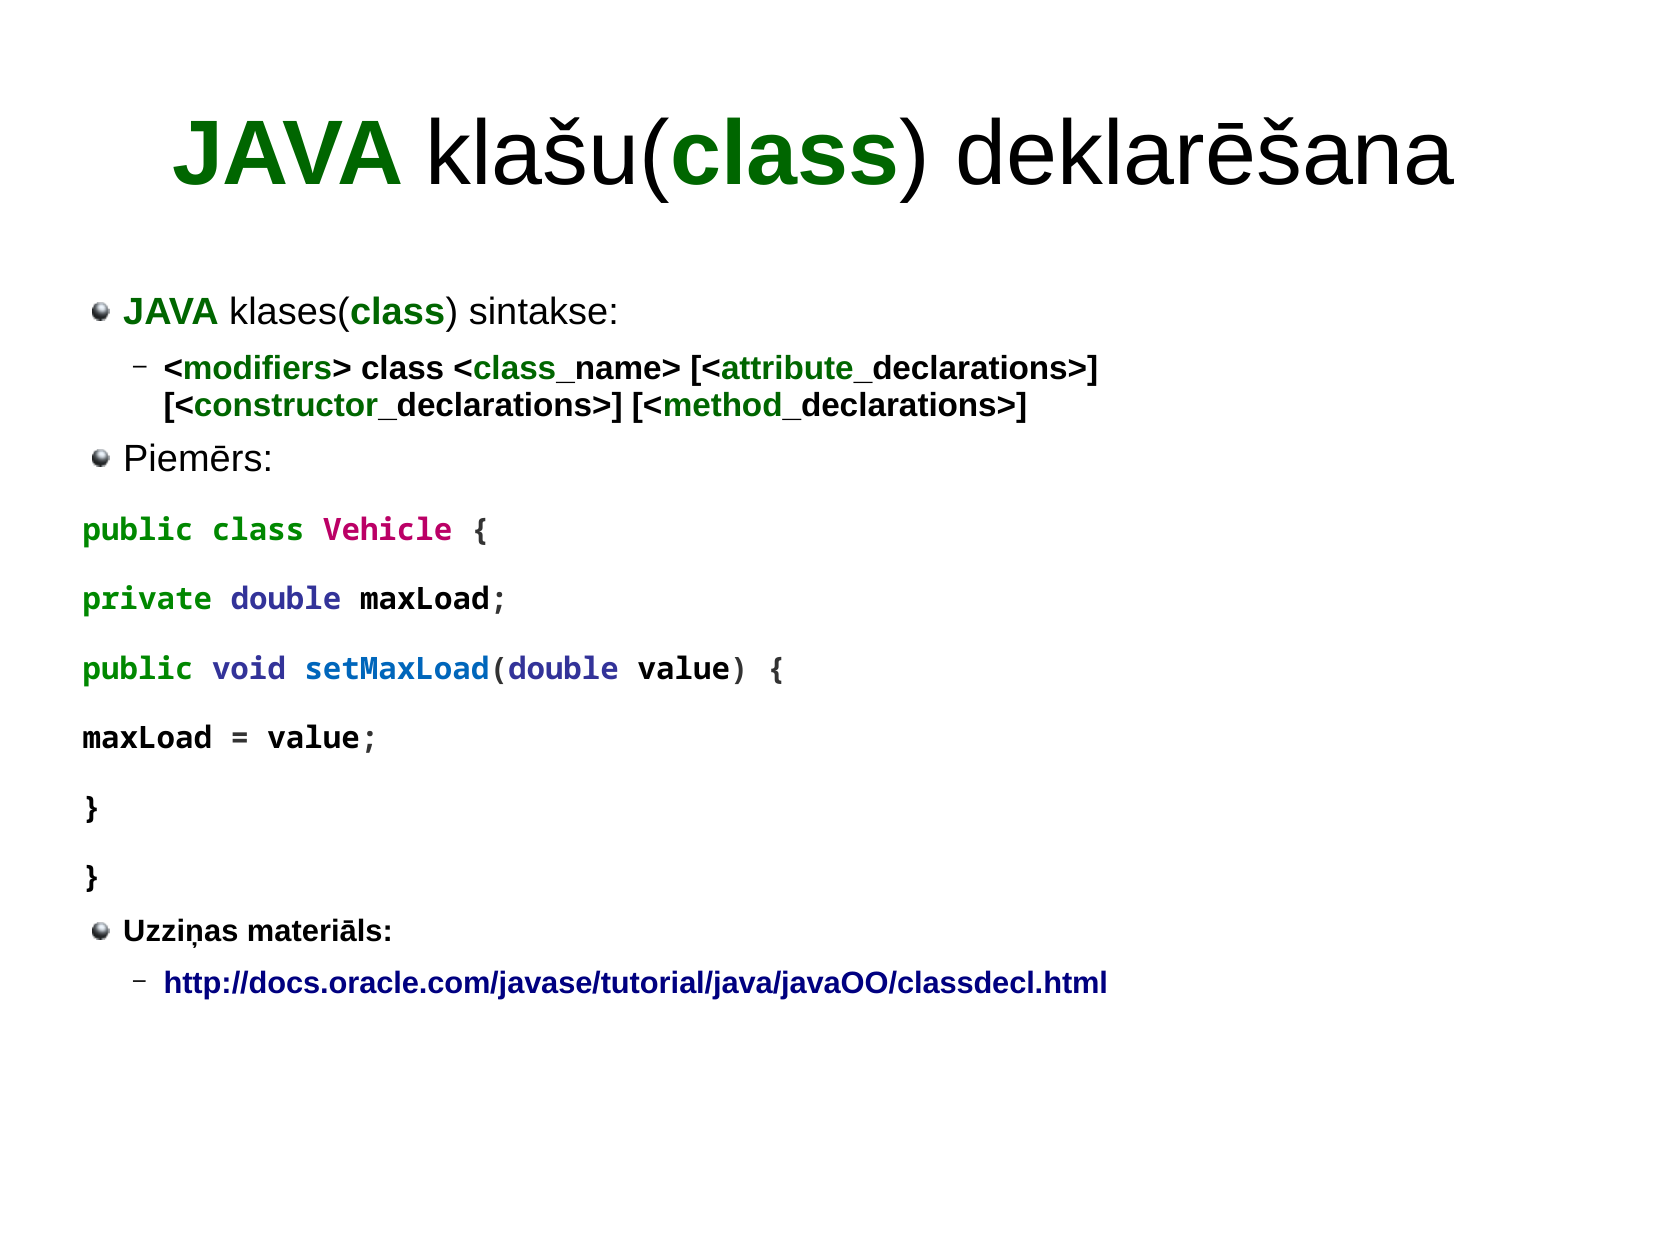

# JAVA klašu(class) deklarēšana
JAVA klases(class) sintakse:
<modifiers> class <class_name> [<attribute_declarations>] [<constructor_declarations>] [<method_declarations>]
Piemērs:
public class Vehicle {
private double maxLoad;
public void setMaxLoad(double value) {
maxLoad = value;
}
}
Uzziņas materiāls:
http://docs.oracle.com/javase/tutorial/java/javaOO/classdecl.html